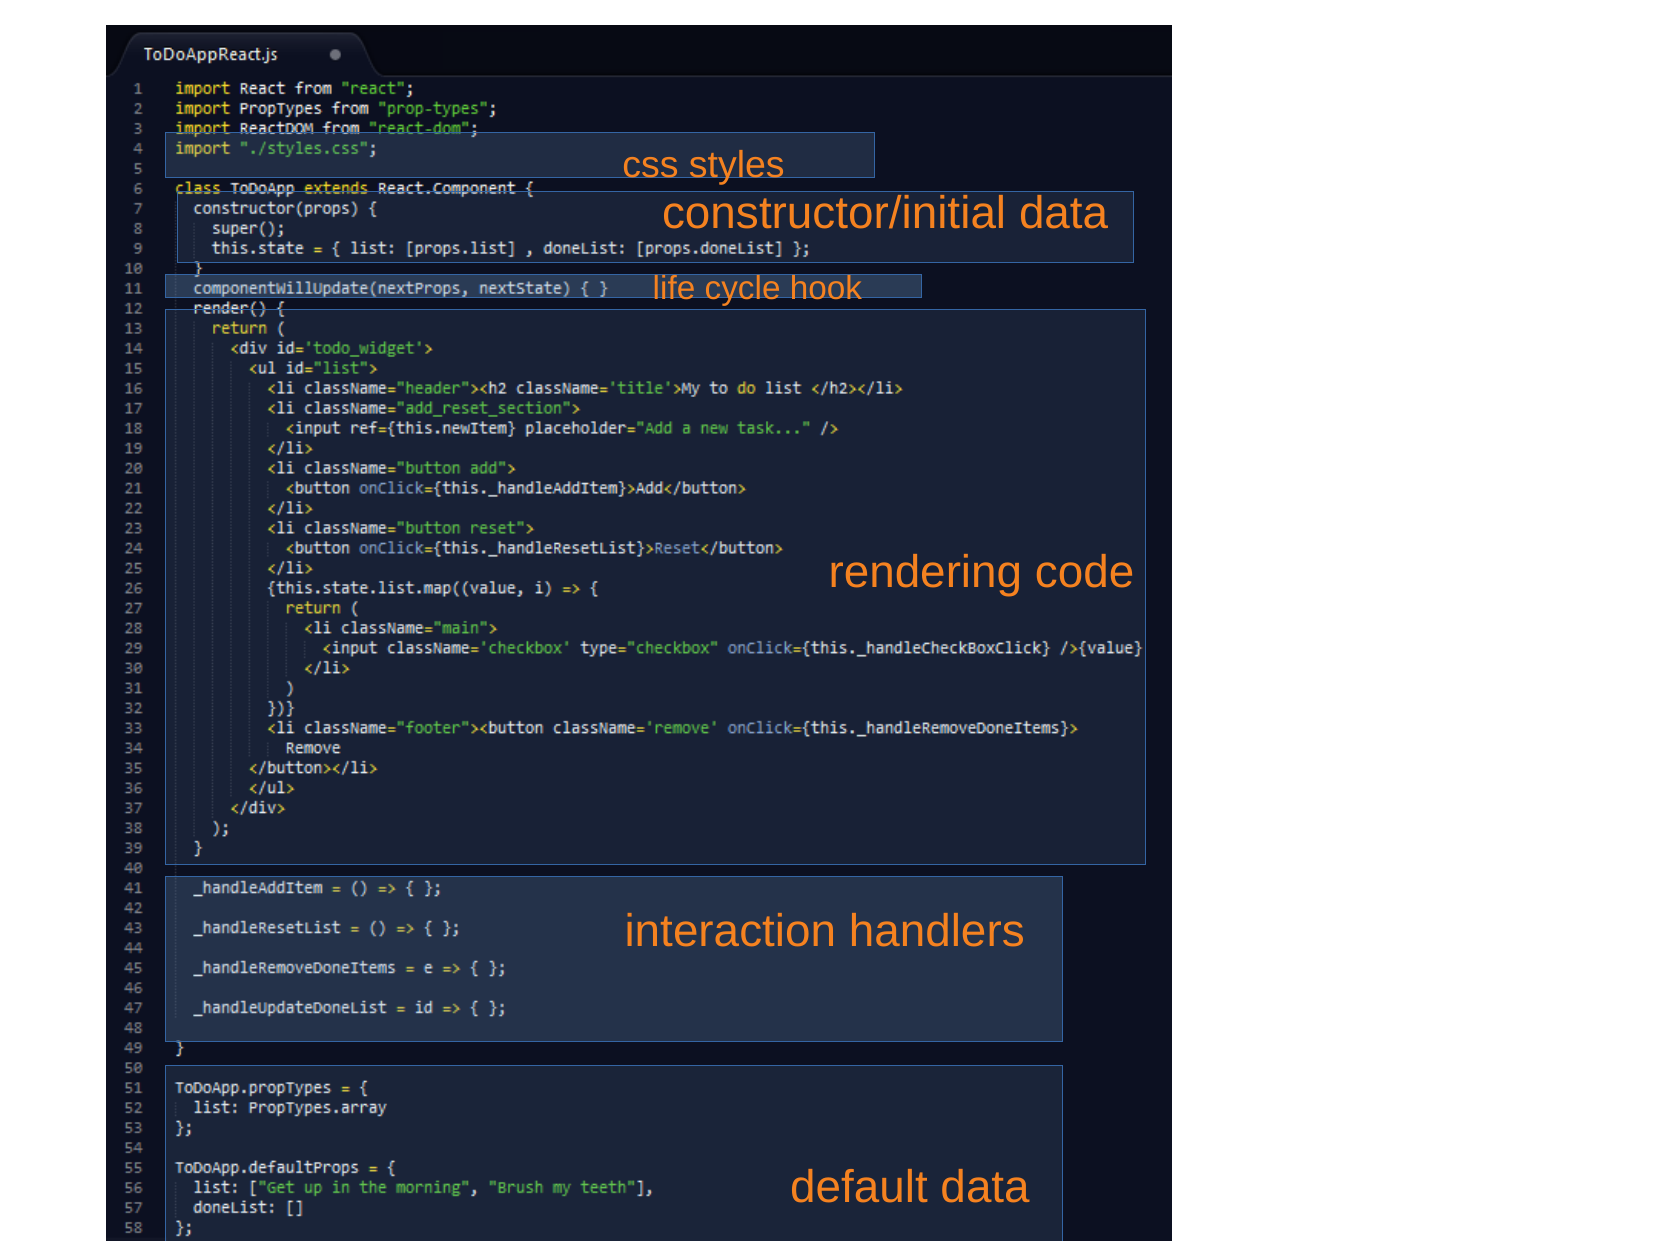

css styles constructor/initial data
 rendering code
 interaction handlers
 default data
life cycle hook